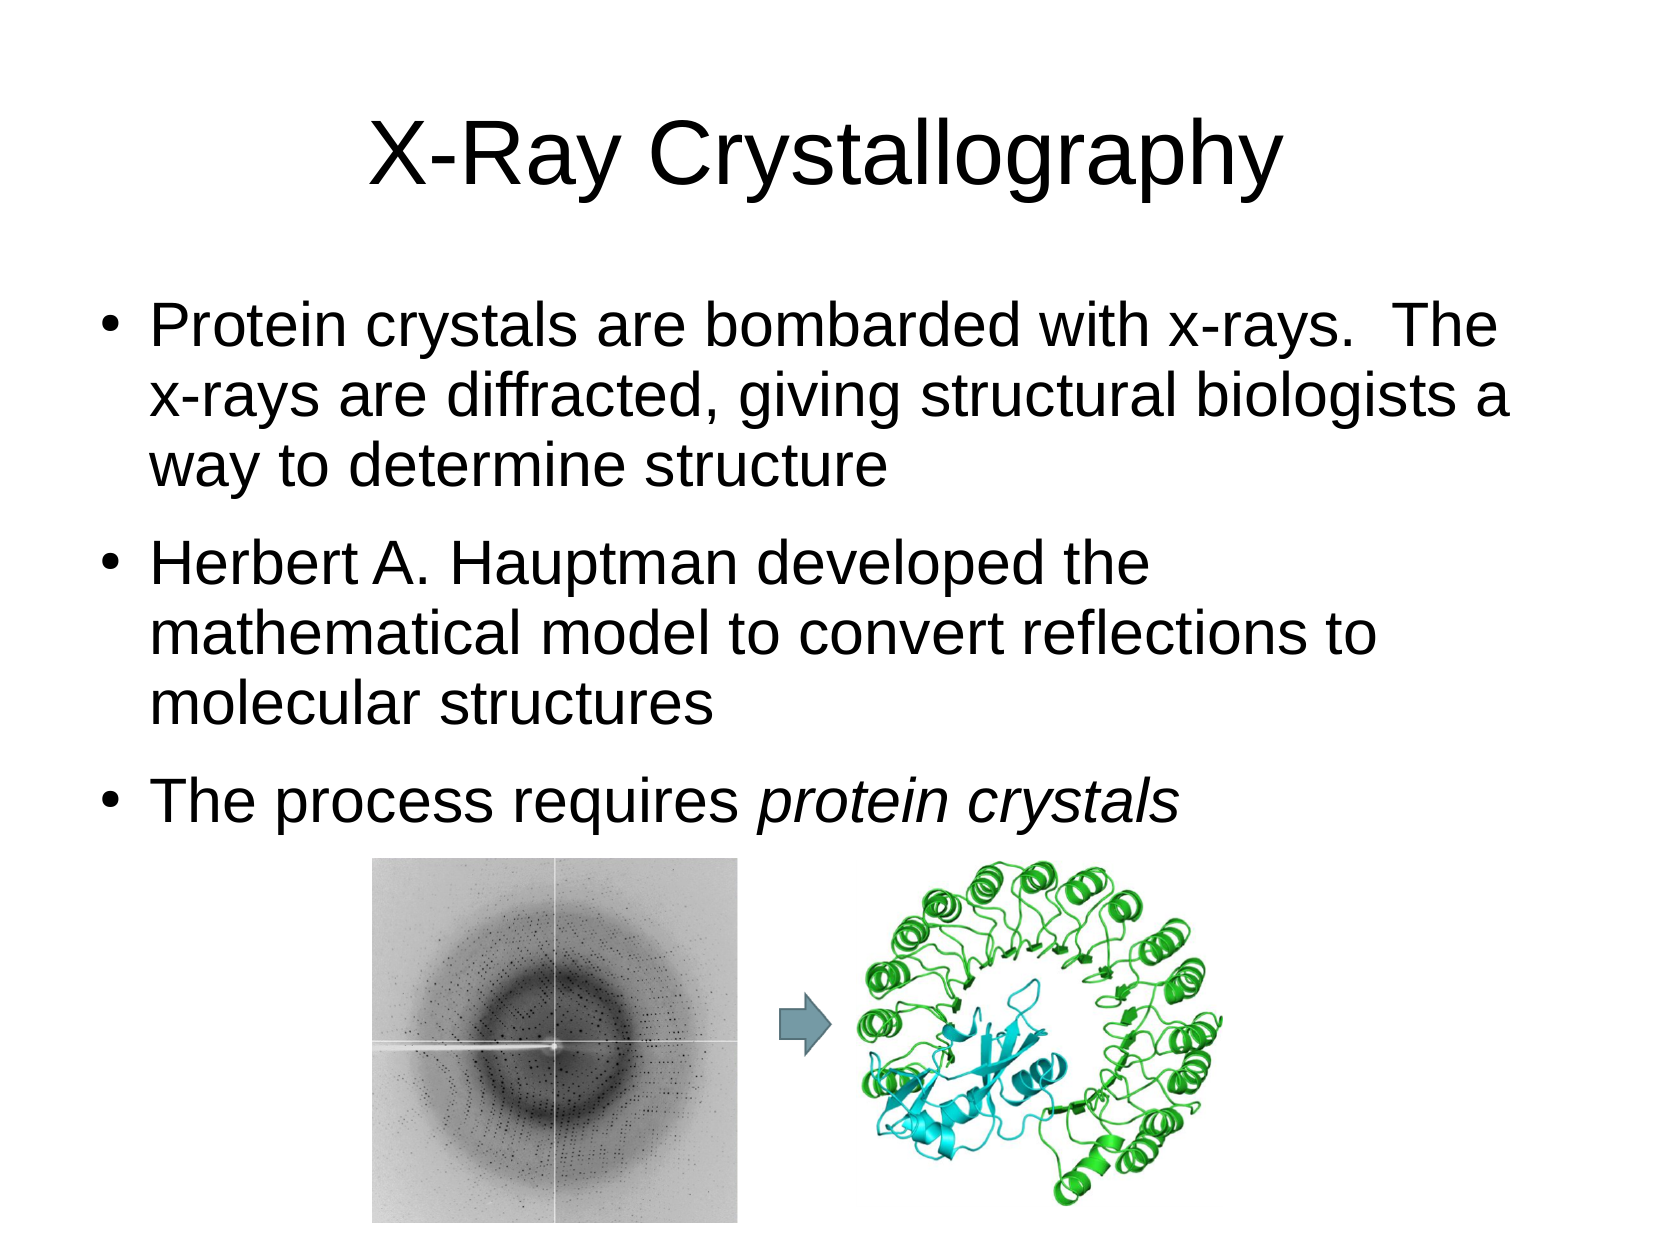

# X-Ray Crystallography
Protein crystals are bombarded with x-rays. The x-rays are diffracted, giving structural biologists a way to determine structure
Herbert A. Hauptman developed the mathematical model to convert reflections to molecular structures
The process requires protein crystals